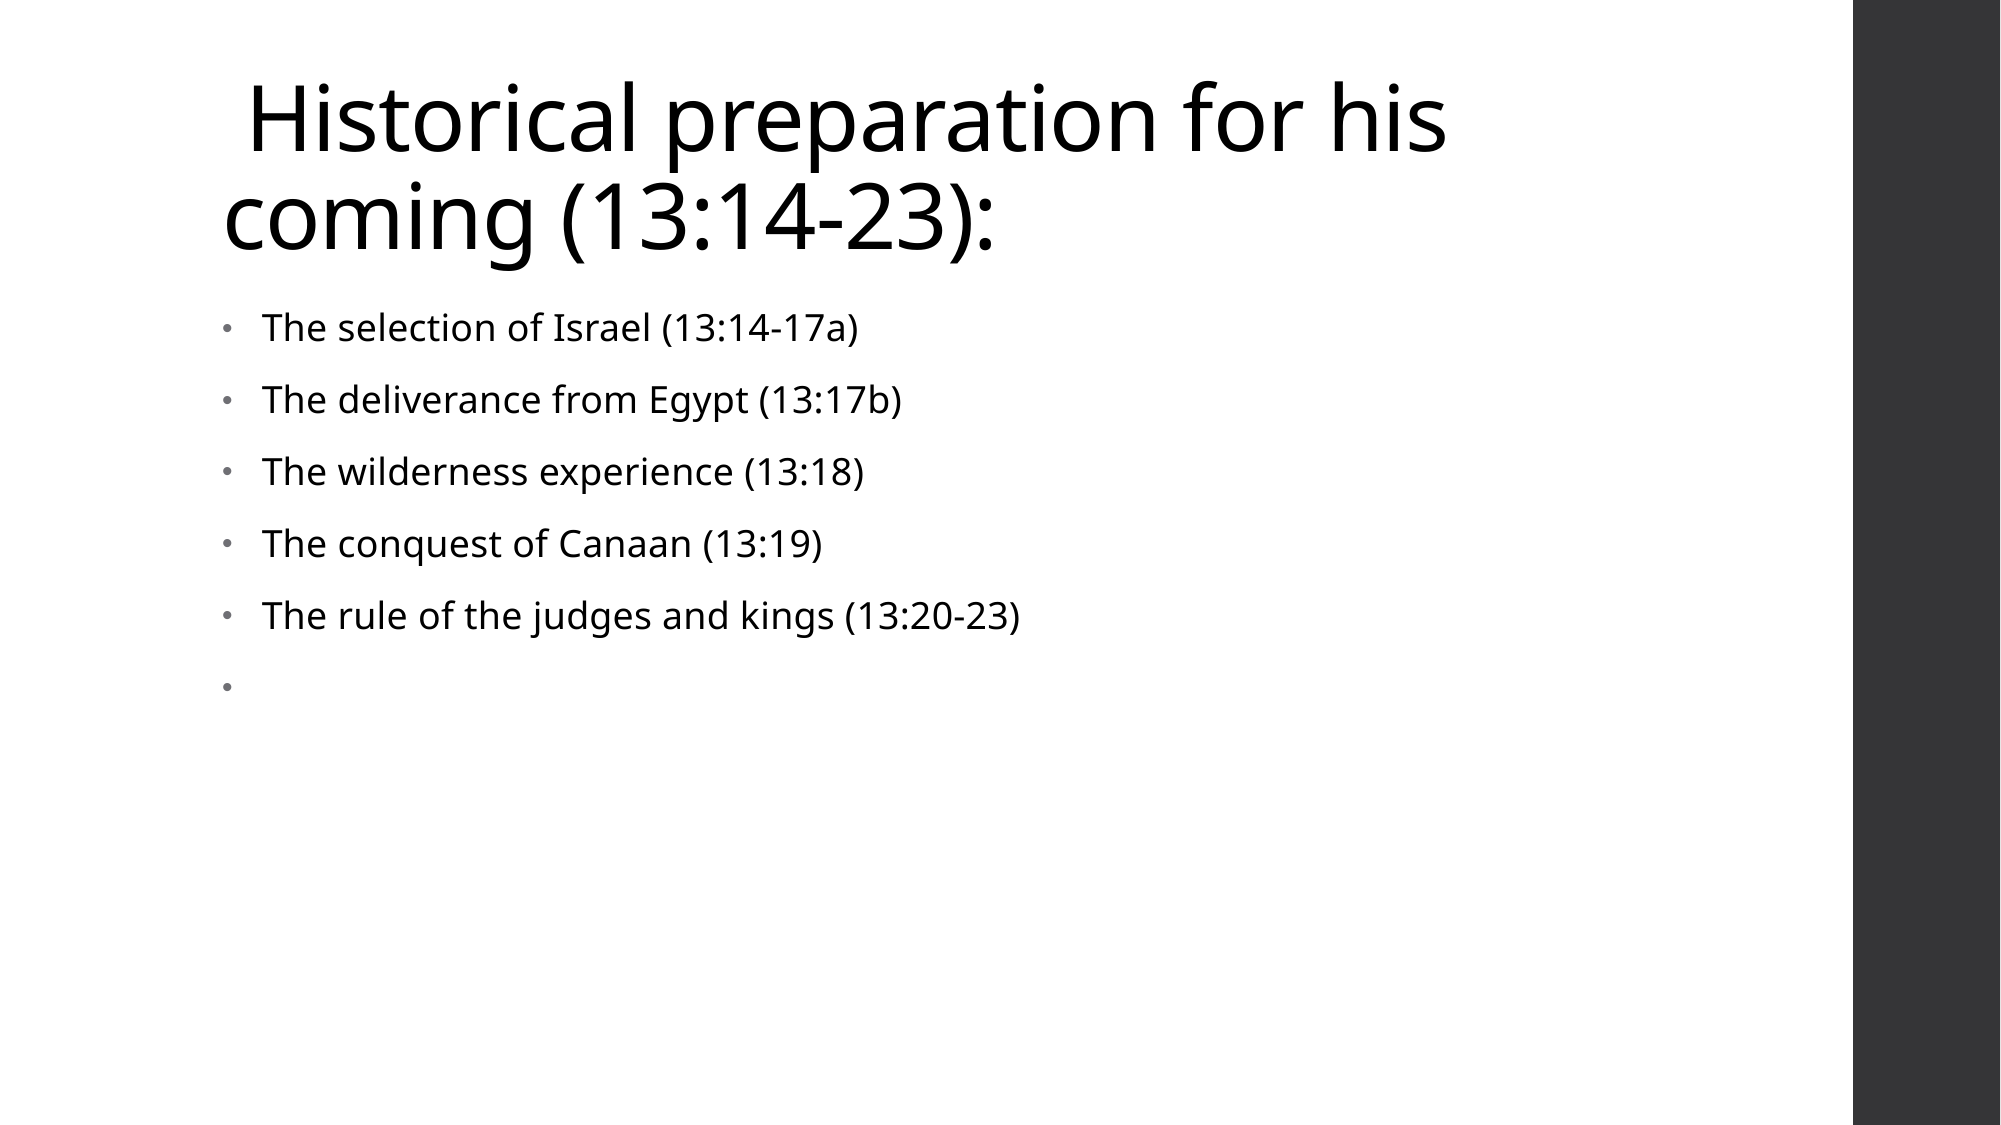

# Historical preparation for his coming (13:14-23):
 The selection of Israel (13:14-17a)
 The deliverance from Egypt (13:17b)
 The wilderness experience (13:18)
 The conquest of Canaan (13:19)
 The rule of the judges and kings (13:20-23)